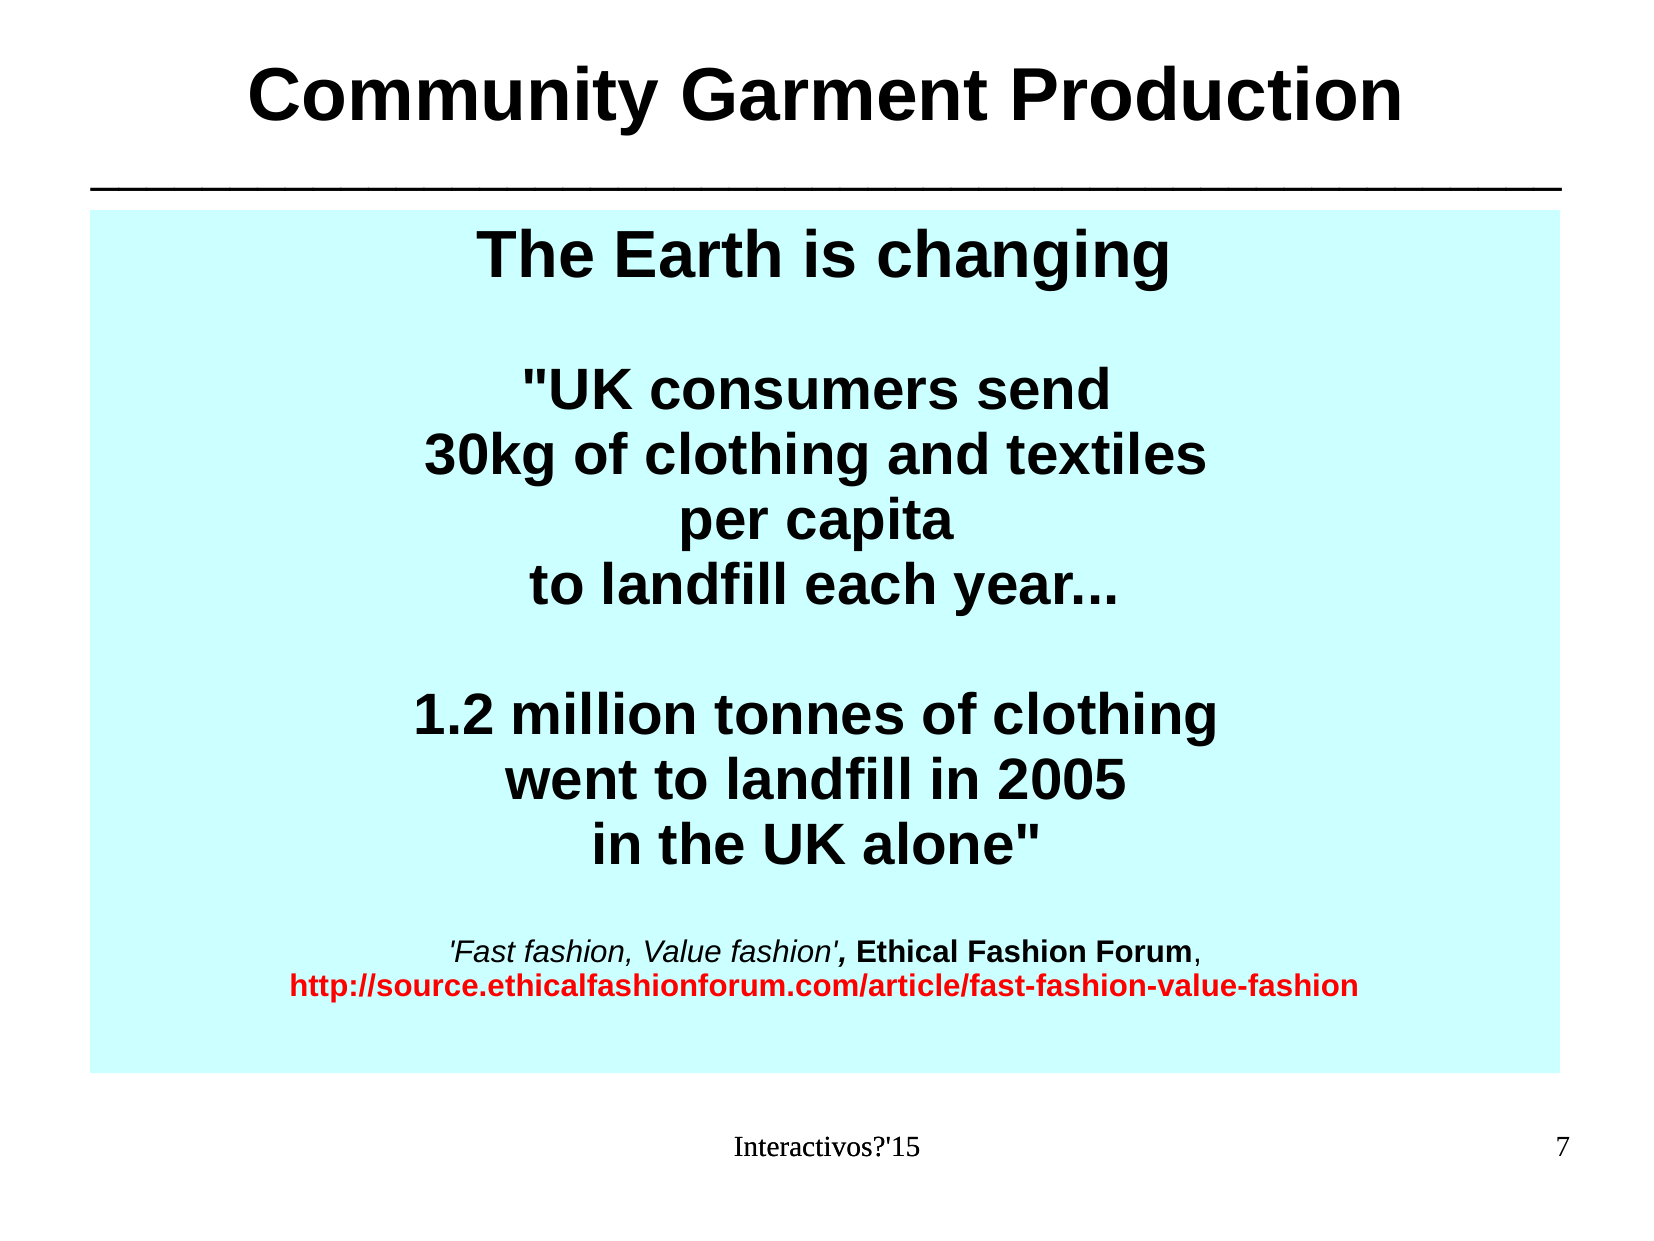

Community Garment Production
_____________________________________________________
# The Earth is changing
"UK consumers send
30kg of clothing and textiles
per capita
to landfill each year...
1.2 million tonnes of clothing
went to landfill in 2005
in the UK alone"
'Fast fashion, Value fashion', Ethical Fashion Forum,
http://source.ethicalfashionforum.com/article/fast-fashion-value-fashion